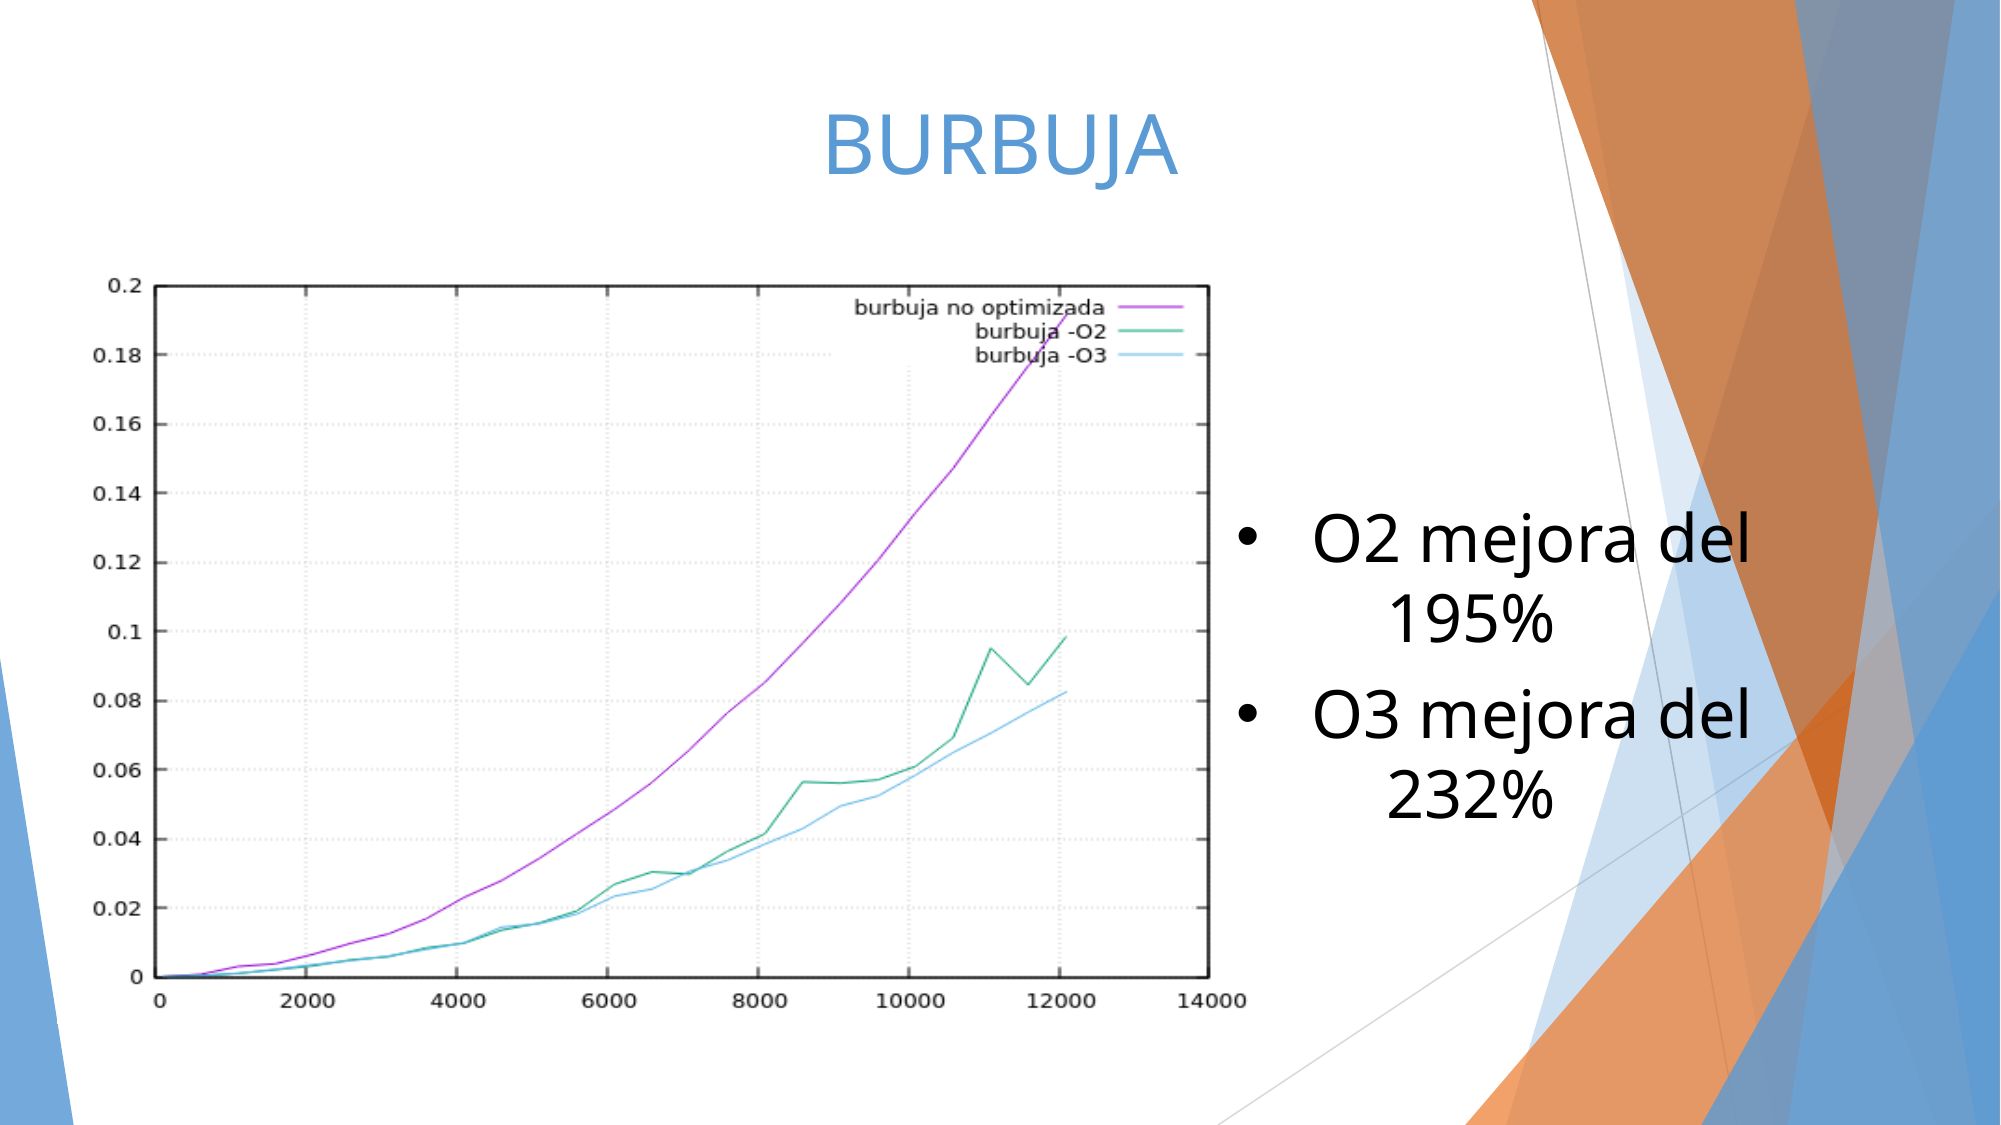

# BURBUJA
O2 mejora del 195%
O3 mejora del 232%